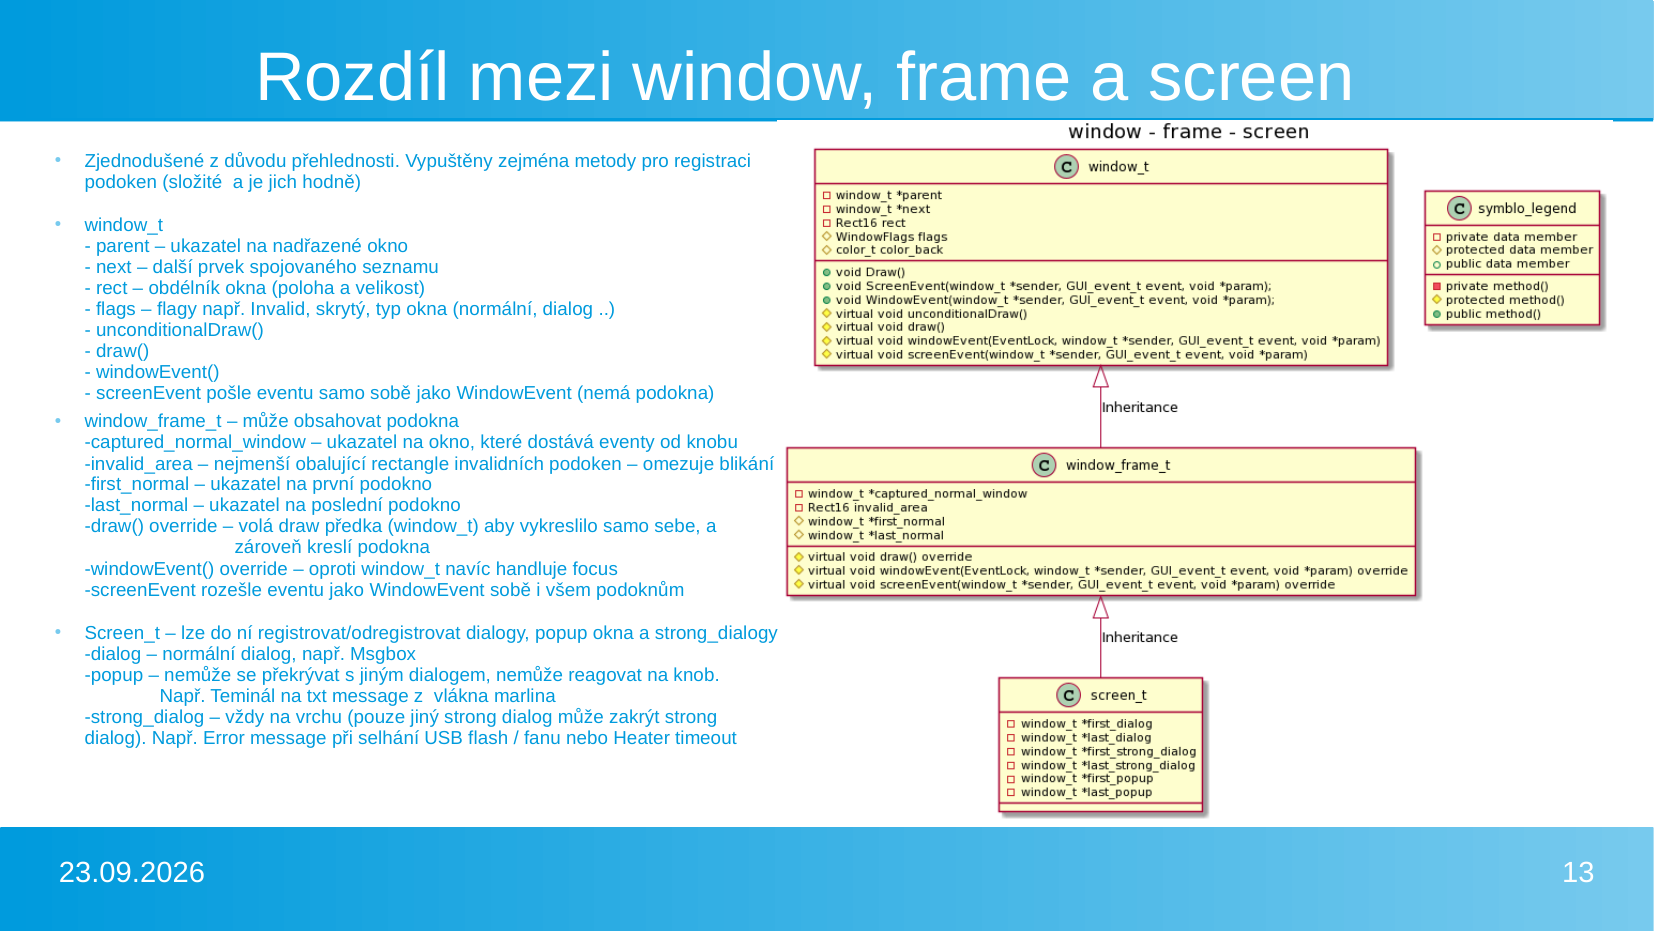

# Rozdíl mezi window, frame a screen
Zjednodušené z důvodu přehlednosti. Vypuštěny zejména metody pro registraci podoken (složité a je jich hodně)
window_t
- parent – ukazatel na nadřazené okno
- next – další prvek spojovaného seznamu
- rect – obdélník okna (poloha a velikost)
- flags – flagy např. Invalid, skrytý, typ okna (normální, dialog ..)
- unconditionalDraw()
- draw()
- windowEvent()
- screenEvent pošle eventu samo sobě jako WindowEvent (nemá podokna)
window_frame_t – může obsahovat podokna
-captured_normal_window – ukazatel na okno, které dostává eventy od knobu
-invalid_area – nejmenší obalující rectangle invalidních podoken – omezuje blikání
-first_normal – ukazatel na první podokno
-last_normal – ukazatel na poslední podokno
-draw() override – volá draw předka (window_t) aby vykreslilo samo sebe, a
		zároveň kreslí podokna
-windowEvent() override – oproti window_t navíc handluje focus
-screenEvent rozešle eventu jako WindowEvent sobě i všem podoknům
Screen_t – lze do ní registrovat/odregistrovat dialogy, popup okna a strong_dialogy
-dialog – normální dialog, např. Msgbox
-popup – nemůže se překrývat s jiným dialogem, nemůže reagovat na knob.
	Např. Teminál na txt message z vlákna marlina
-strong_dialog – vždy na vrchu (pouze jiný strong dialog může zakrýt strong dialog). Např. Error message při selhání USB flash / fanu nebo Heater timeout
13